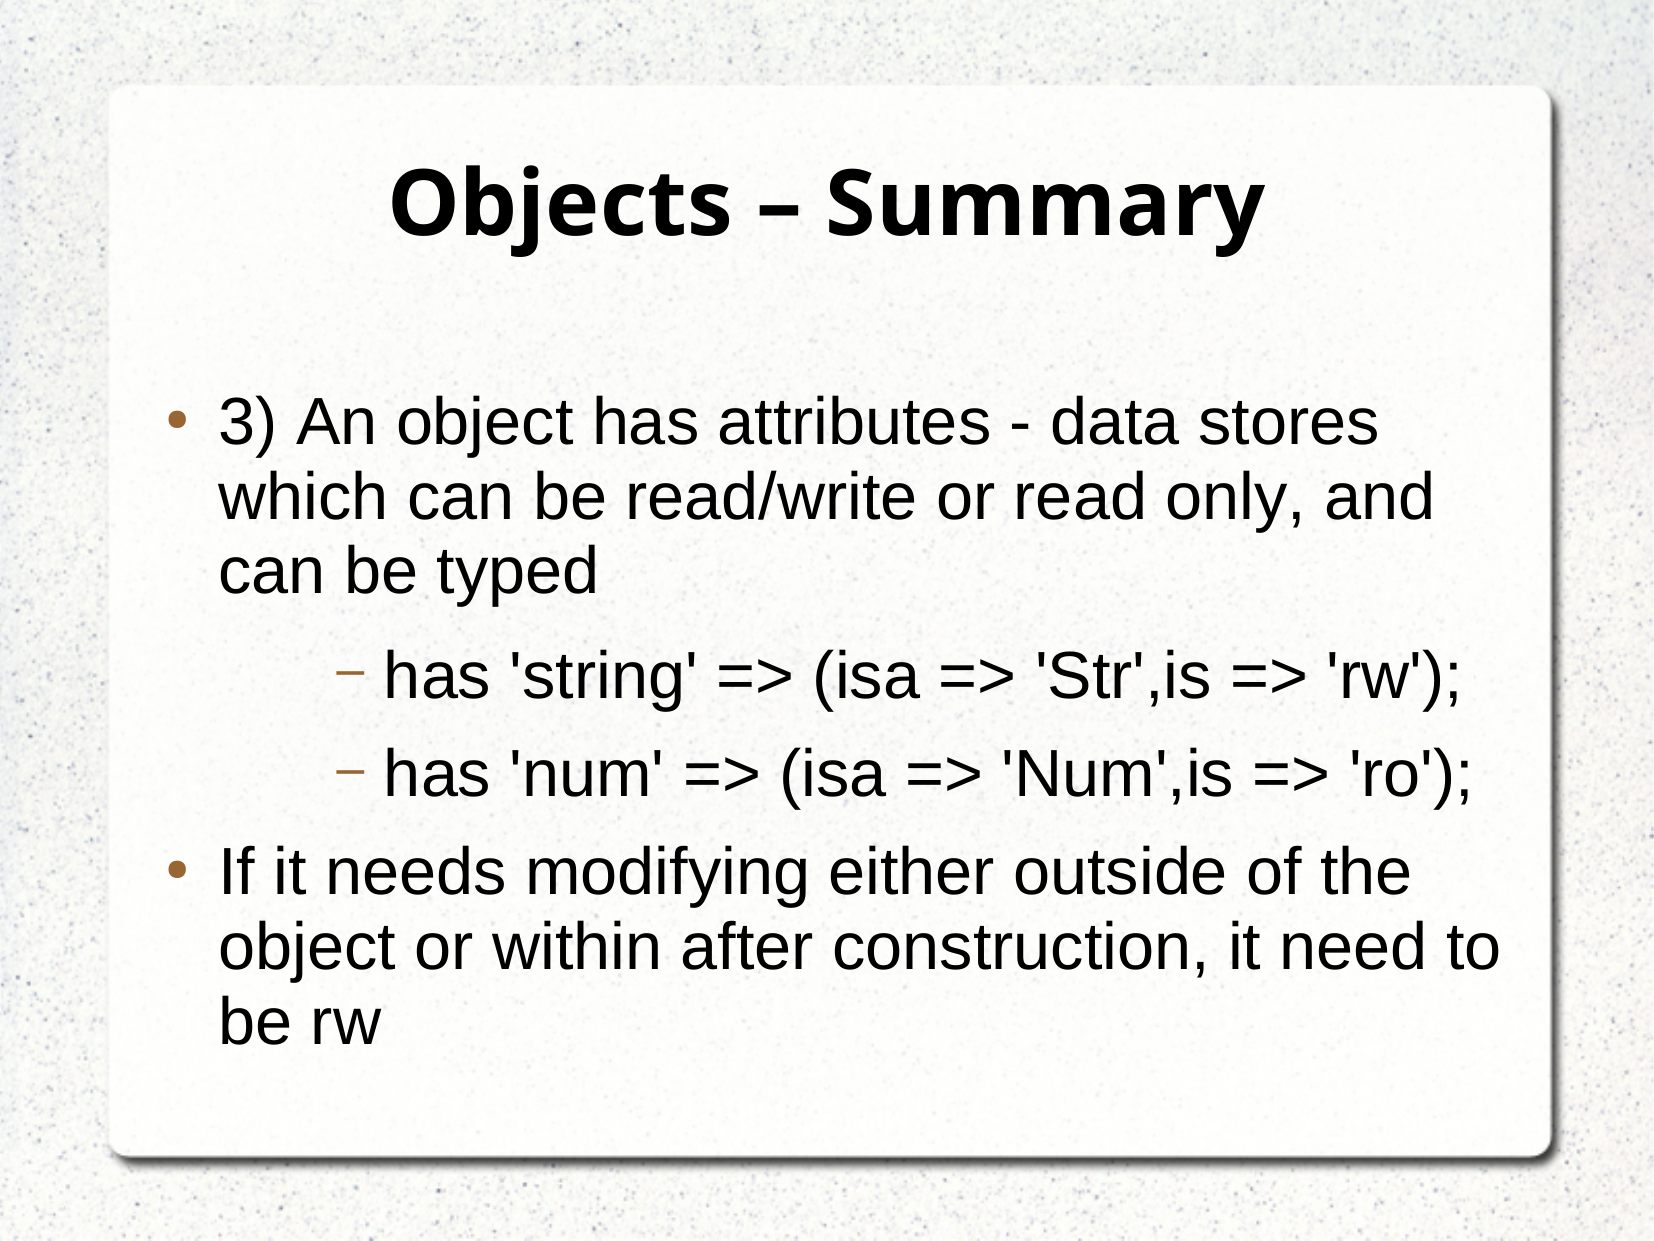

# Objects – Summary
3) An object has attributes - data stores which can be read/write or read only, and can be typed
has 'string' => (isa => 'Str',is => 'rw');
has 'num' => (isa => 'Num',is => 'ro');
If it needs modifying either outside of the object or within after construction, it need to be rw